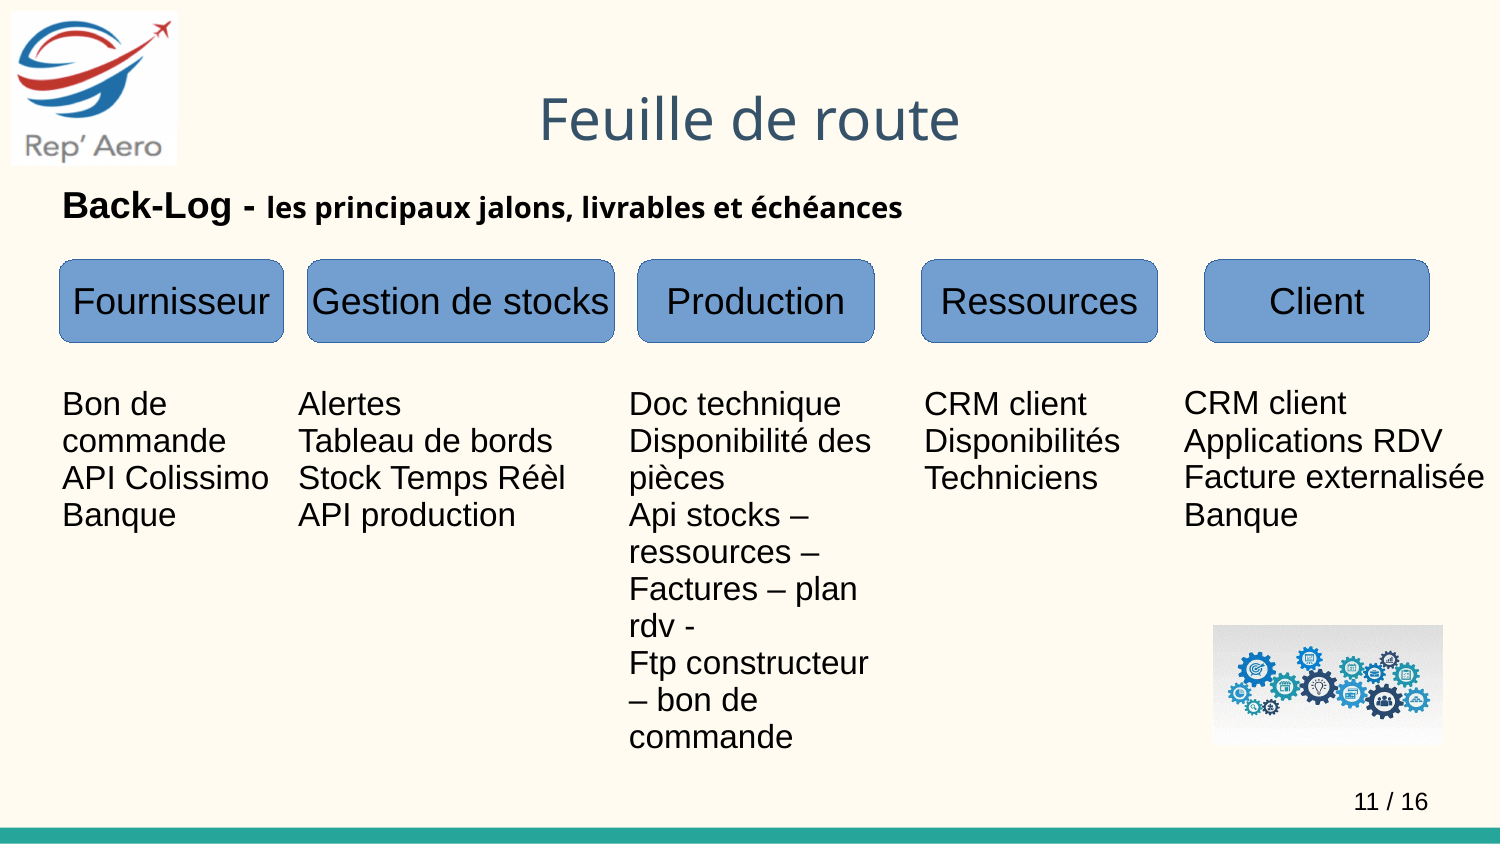

Feuille de route
Back-Log - les principaux jalons, livrables et échéances
Fournisseur
Gestion de stocks
Production
Ressources
Client
CRM client
Applications RDV Facture externalisée
Banque
Bon de commande
API Colissimo
Banque
Alertes
Tableau de bords
Stock Temps Réèl
API production
Doc technique
Disponibilité des pièces
Api stocks – ressources – Factures – plan rdv -
Ftp constructeur – bon de commande
CRM client
Disponibilités Techniciens